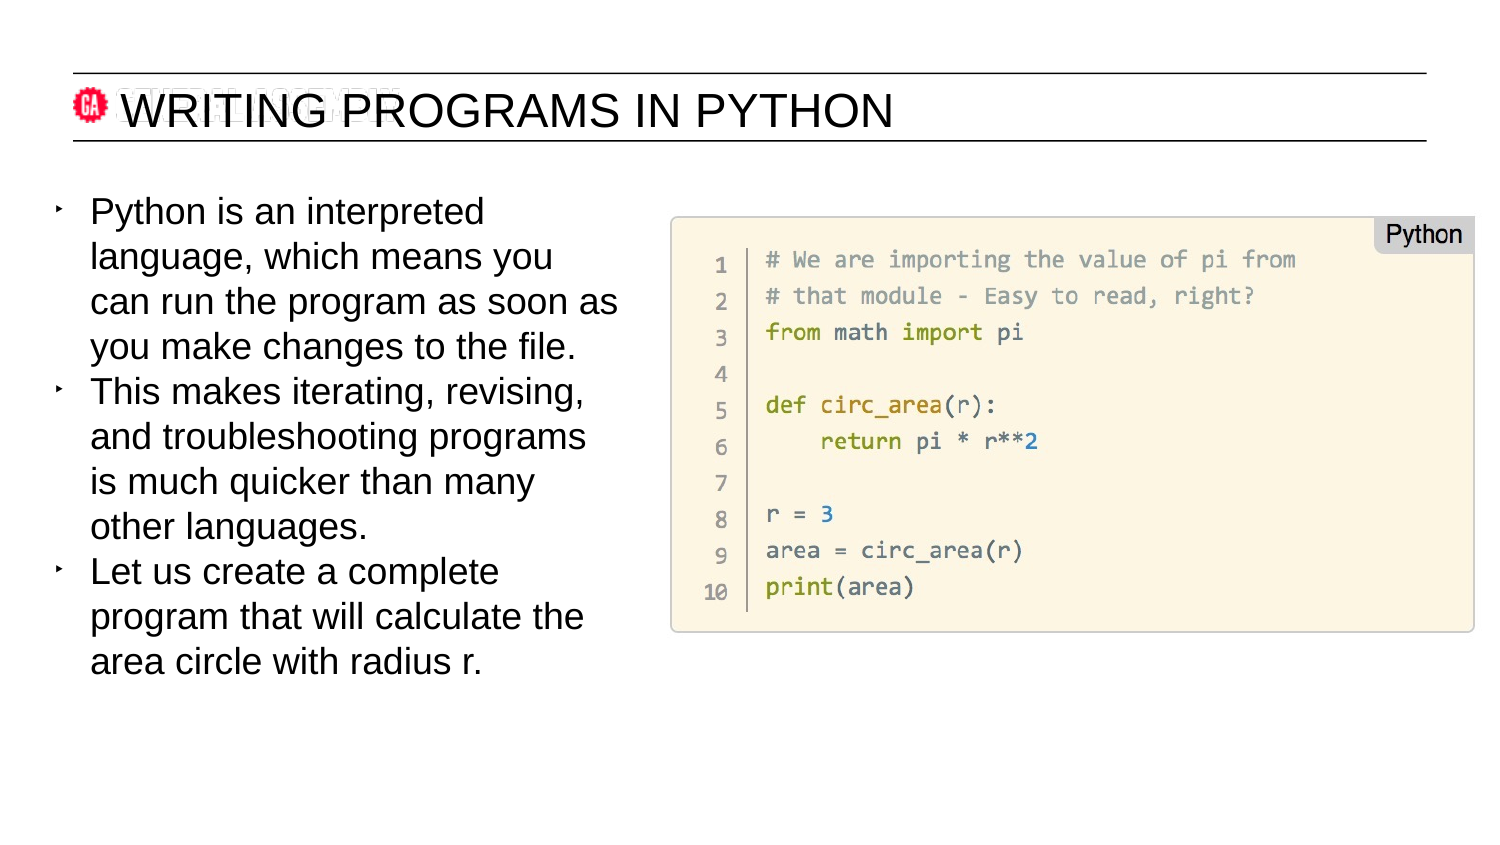

WRITING PROGRAMS IN PYTHON
Python is an interpreted language, which means you can run the program as soon as you make changes to the file.
This makes iterating, revising, and troubleshooting programs is much quicker than many other languages.
Let us create a complete program that will calculate the area circle with radius r.